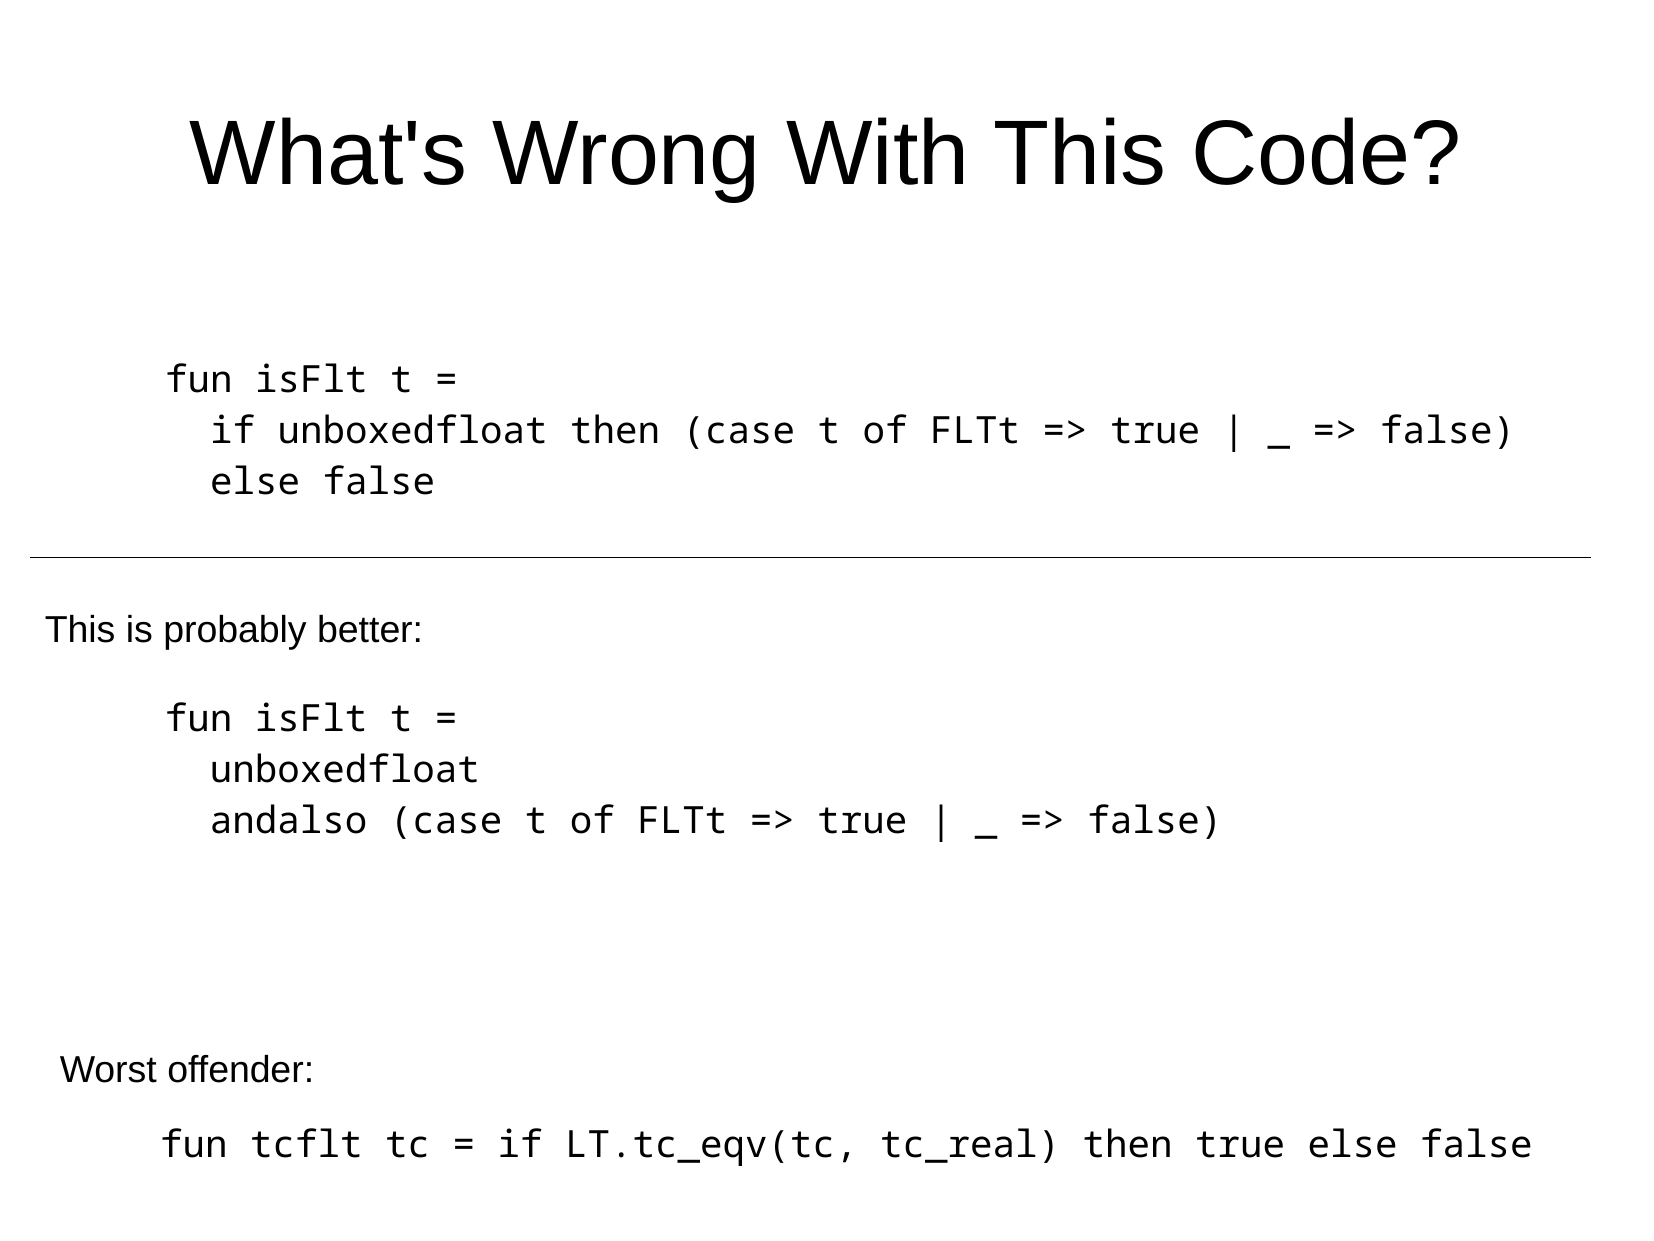

# What's Wrong With This Code?
fun isFlt t =
 if unboxedfloat then (case t of FLTt => true | _ => false)
 else false
This is probably better:
fun isFlt t =
 unboxedfloat
 andalso (case t of FLTt => true | _ => false)
Worst offender:
fun tcflt tc = if LT.tc_eqv(tc, tc_real) then true else false